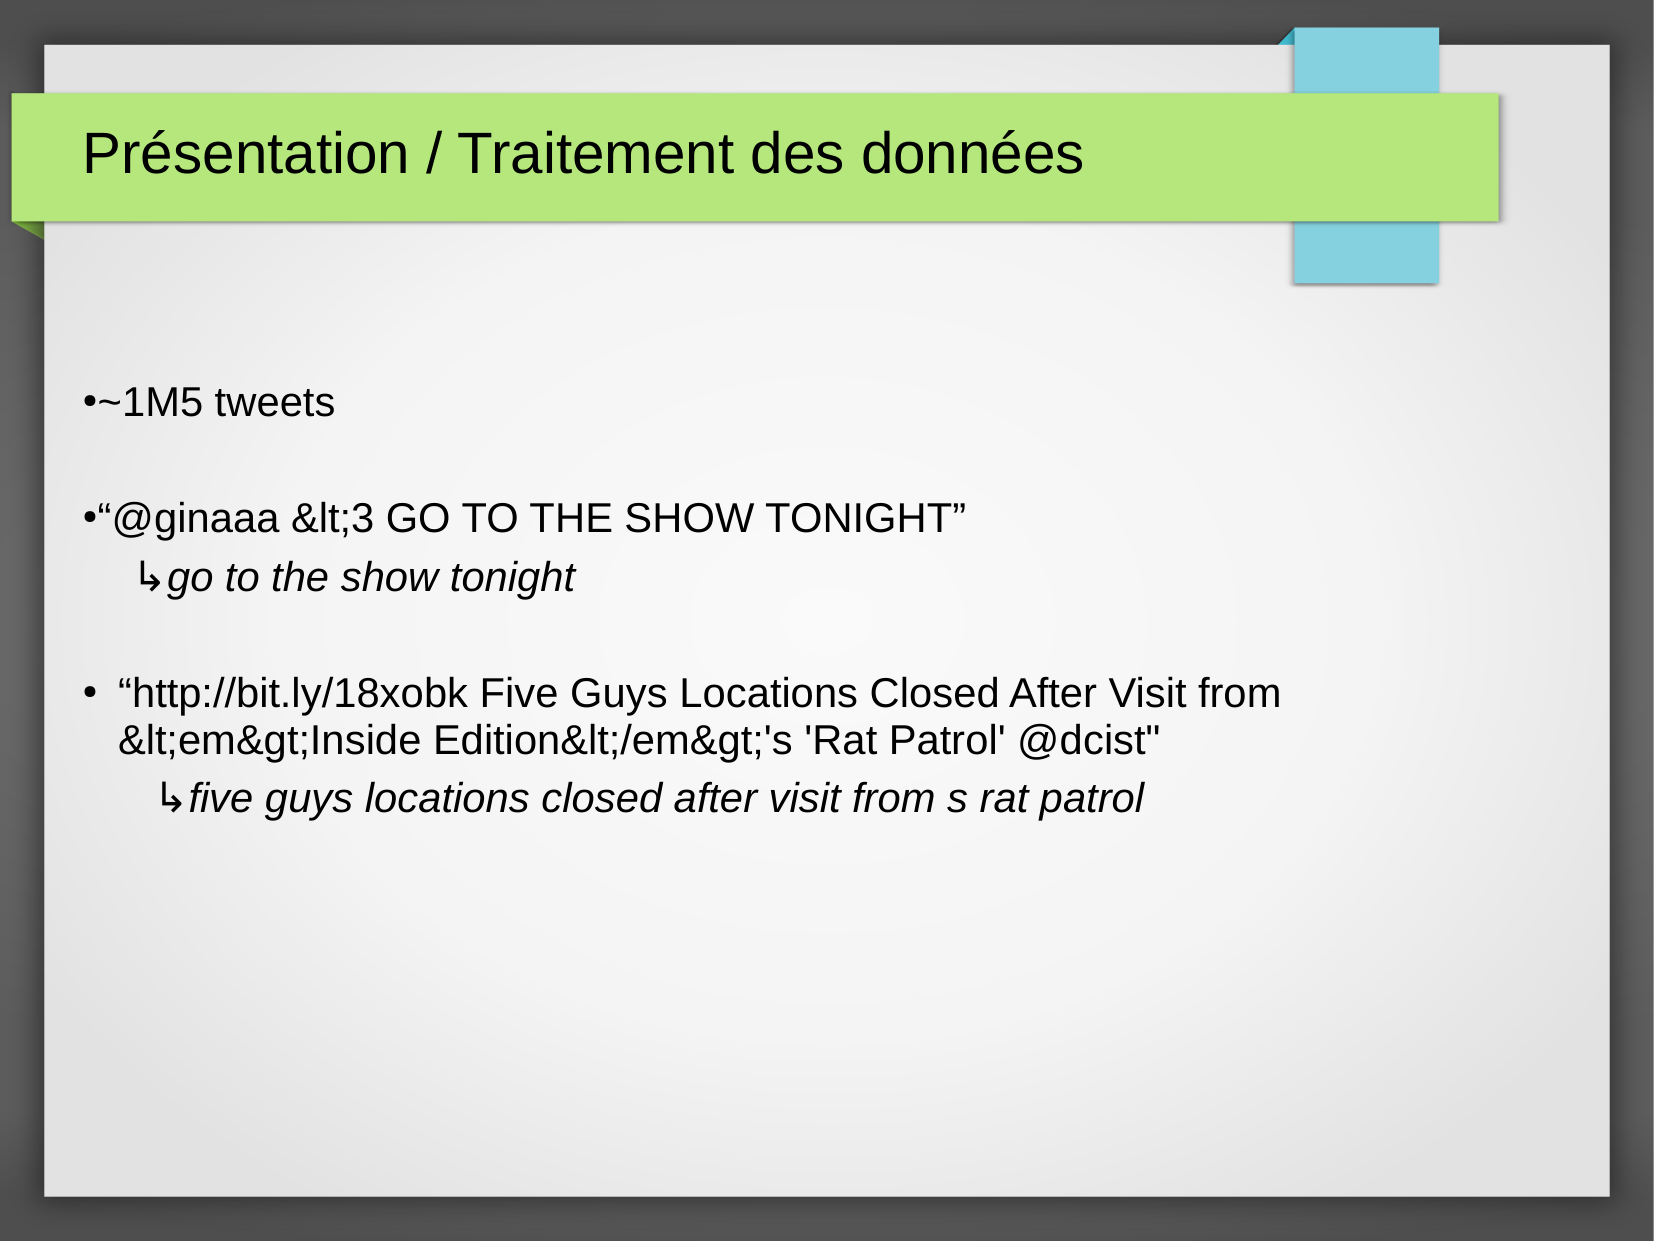

# Présentation / Traitement des données
~1M5 tweets
“@ginaaa &lt;3 GO TO THE SHOW TONIGHT”
 ↳go to the show tonight
“http://bit.ly/18xobk Five Guys Locations Closed After Visit from &lt;em&gt;Inside Edition&lt;/em&gt;'s 'Rat Patrol' @dcist"
↳five guys locations closed after visit from s rat patrol